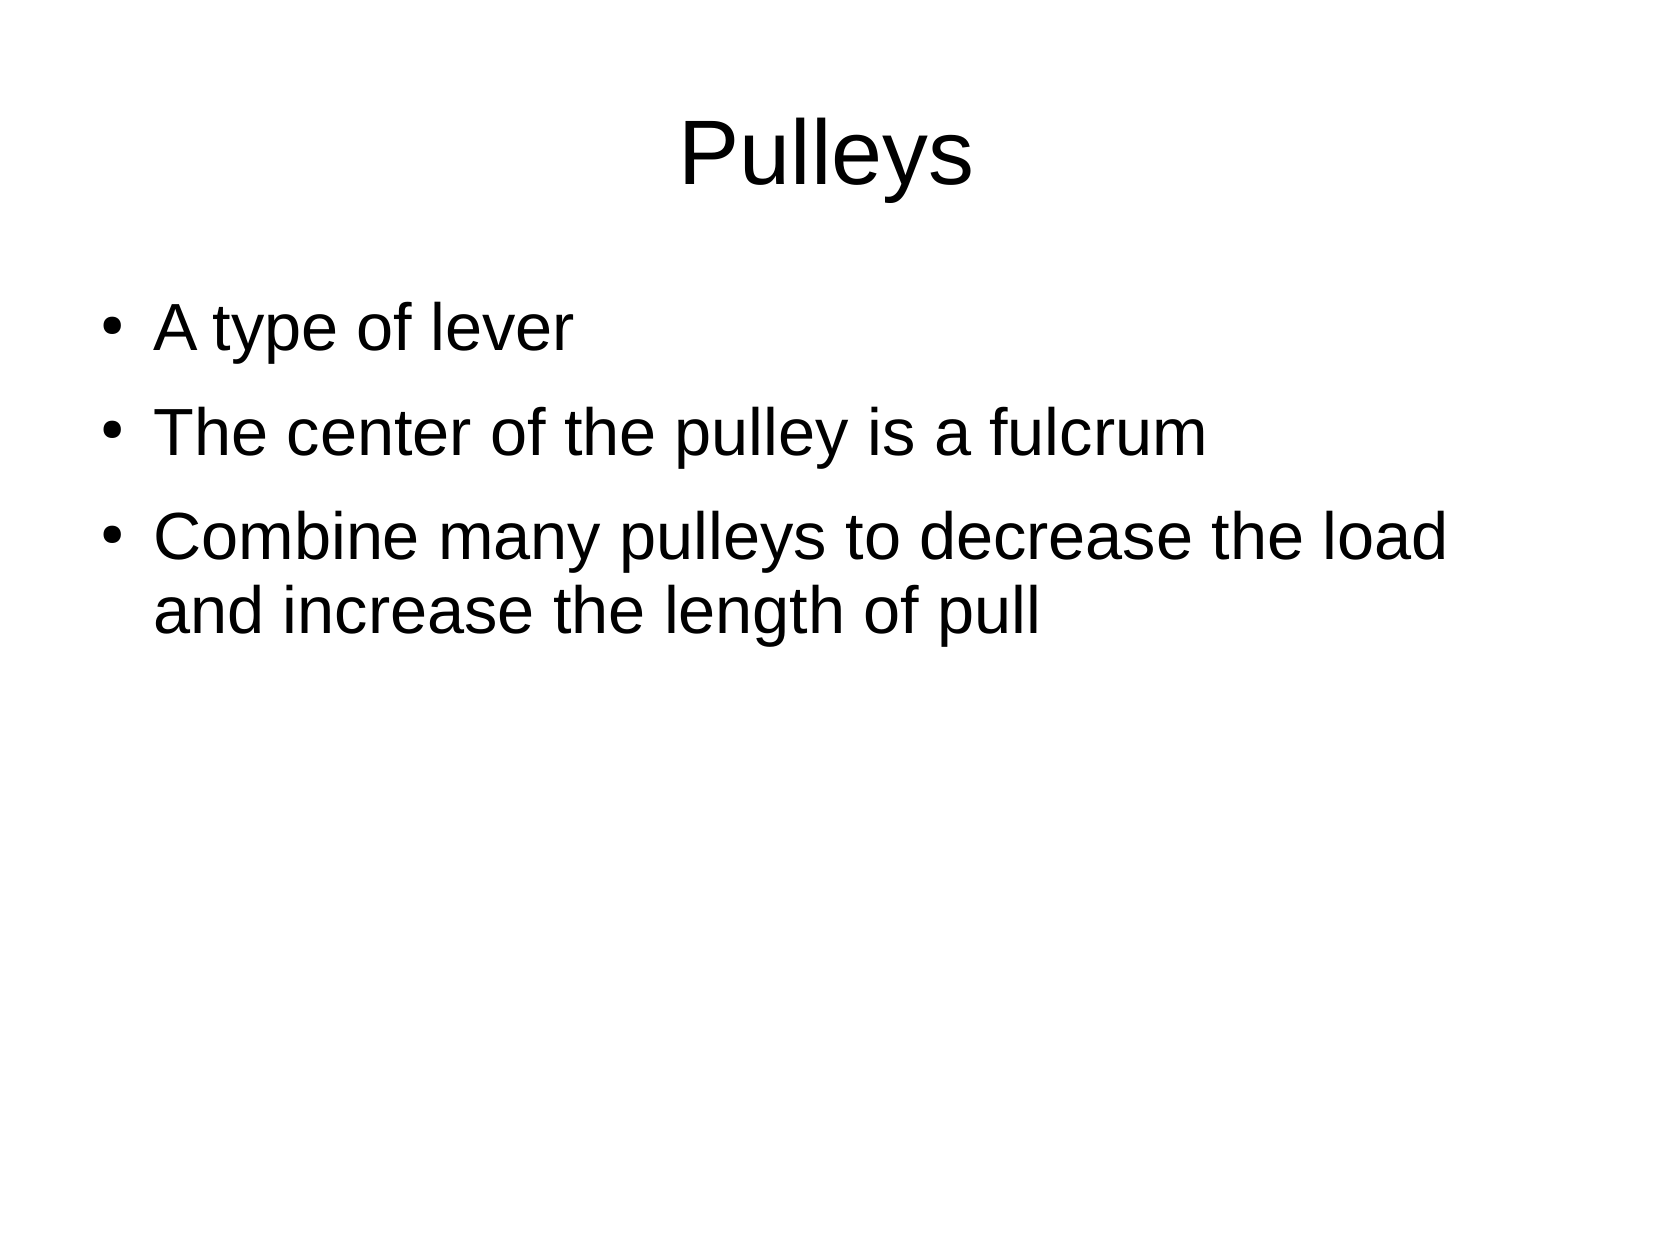

# Pulleys
A type of lever
The center of the pulley is a fulcrum
Combine many pulleys to decrease the load and increase the length of pull